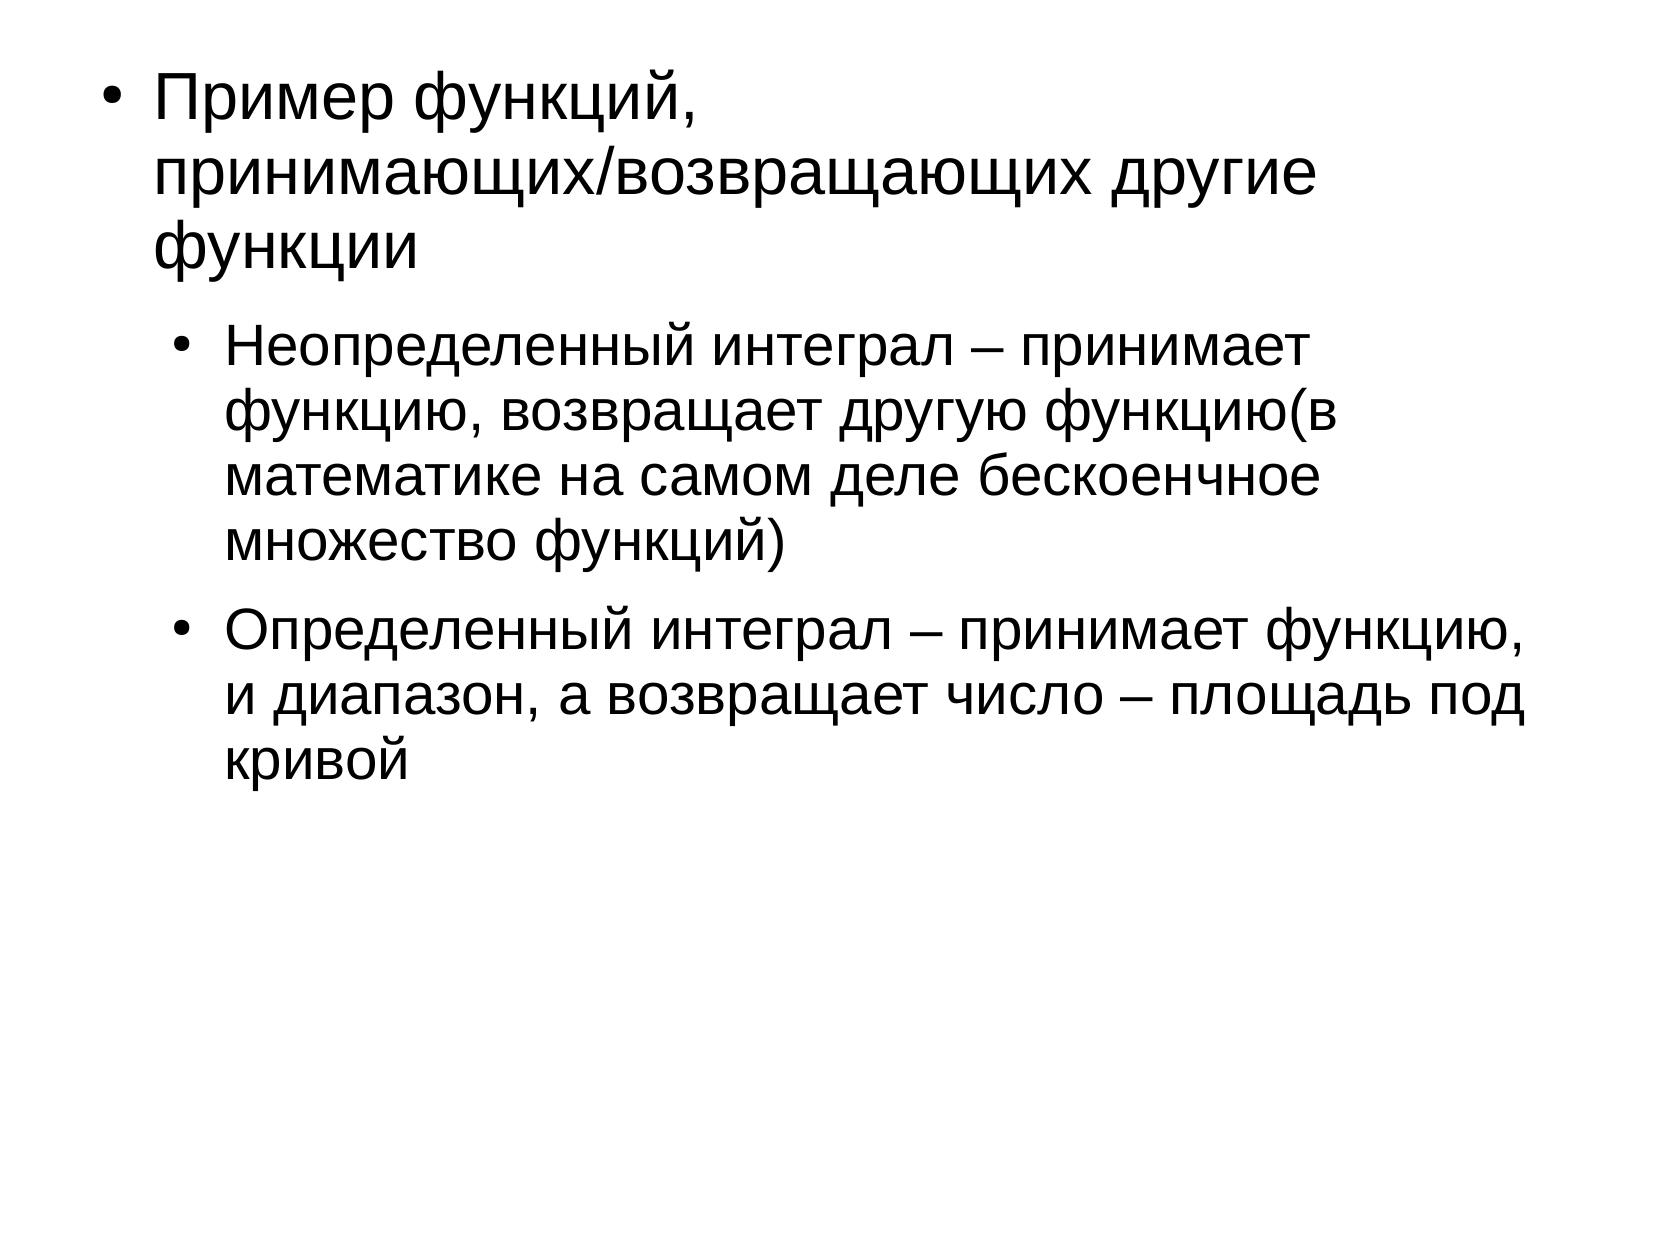

# Пример функций, принимающих/возвращающих другие функции
Неопределенный интеграл – принимает функцию, возвращает другую функцию(в математике на самом деле бескоенчное множество функций)
Определенный интеграл – принимает функцию, и диапазон, а возвращает число – площадь под кривой